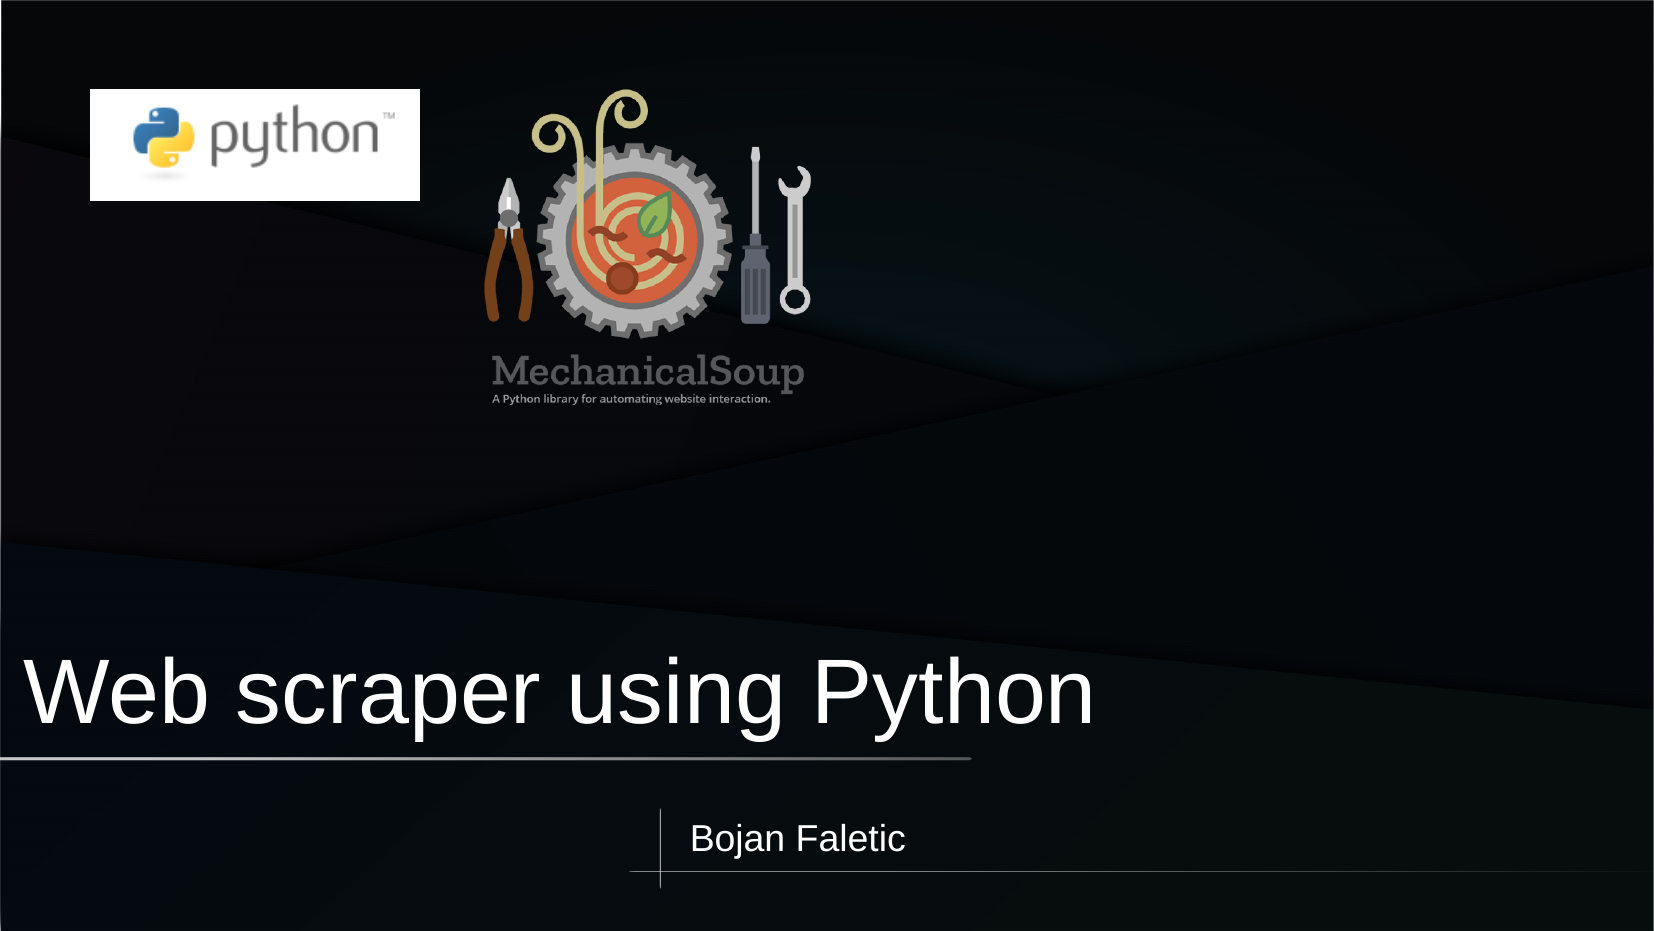

# Web scraper using Python
Bojan Faletic